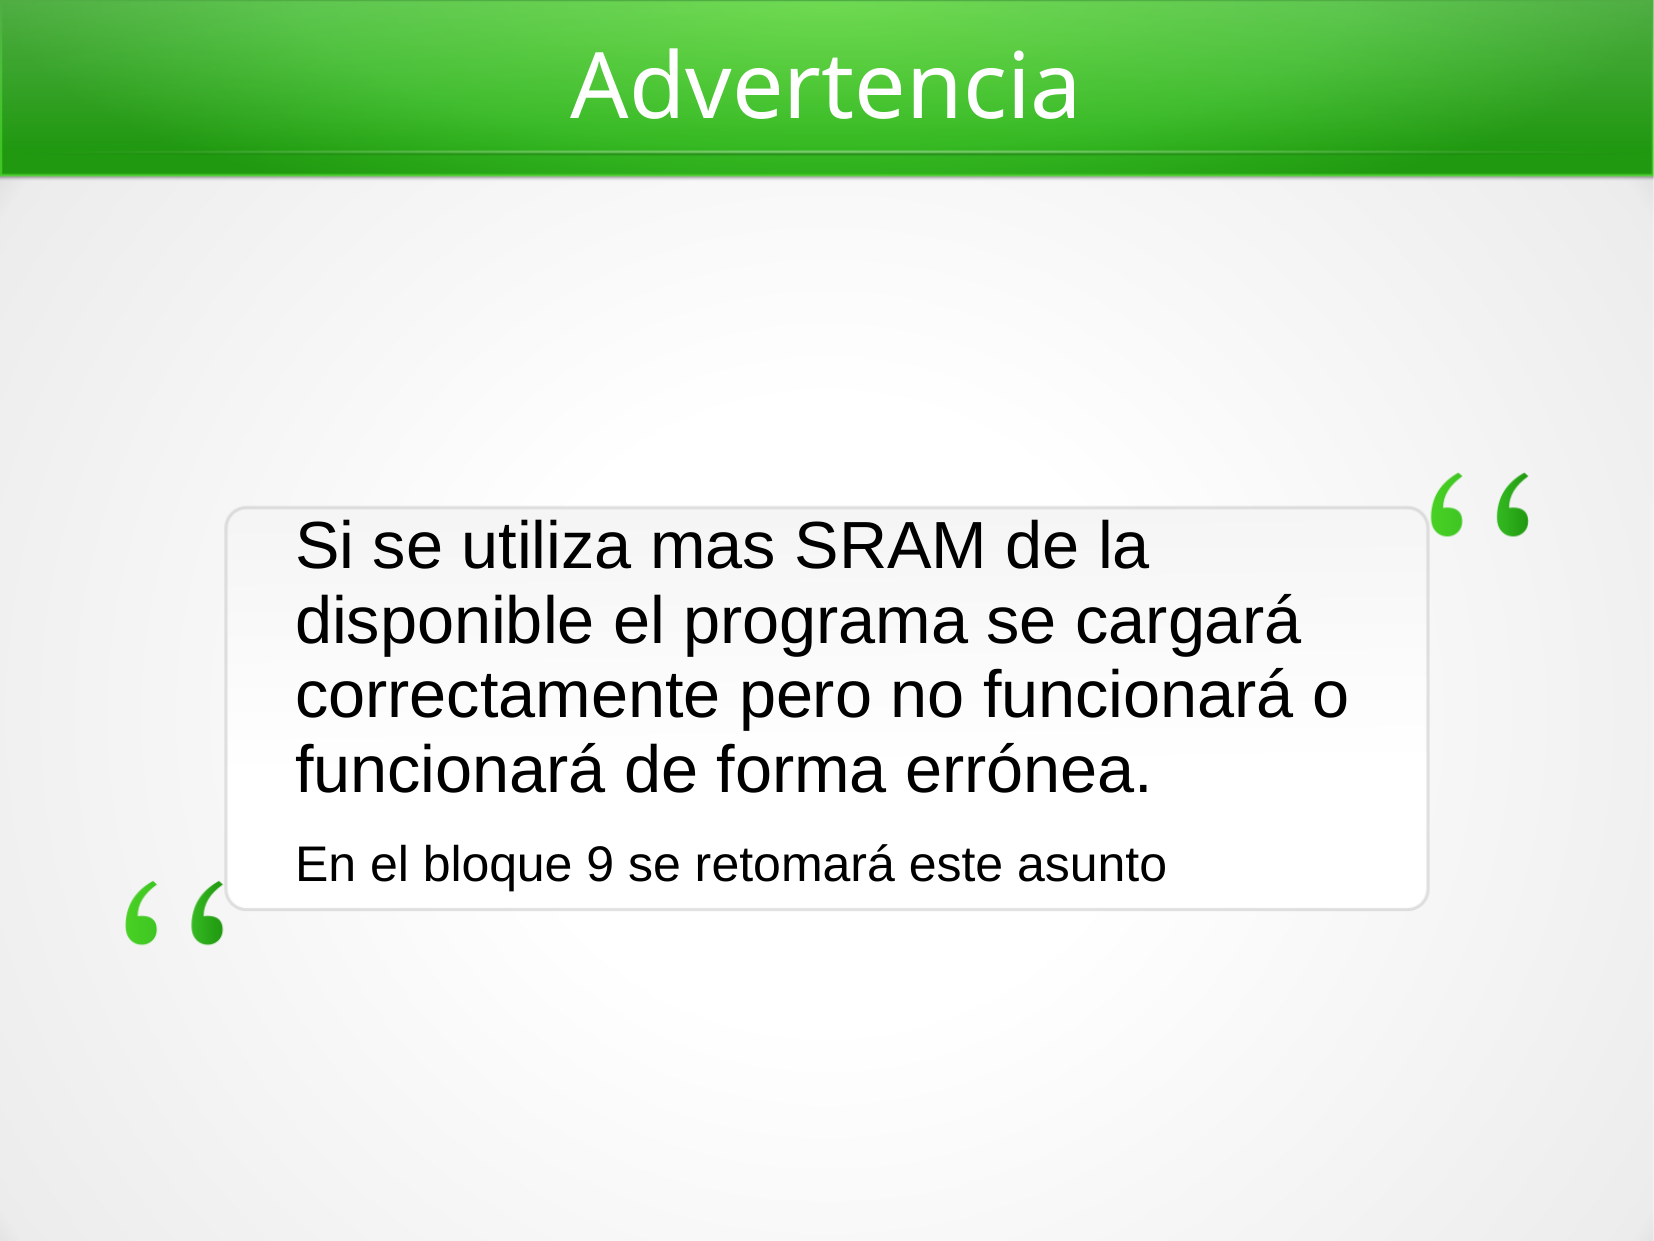

# Advertencia
Si se utiliza mas SRAM de la disponible el programa se cargará correctamente pero no funcionará o funcionará de forma errónea.
En el bloque 9 se retomará este asunto